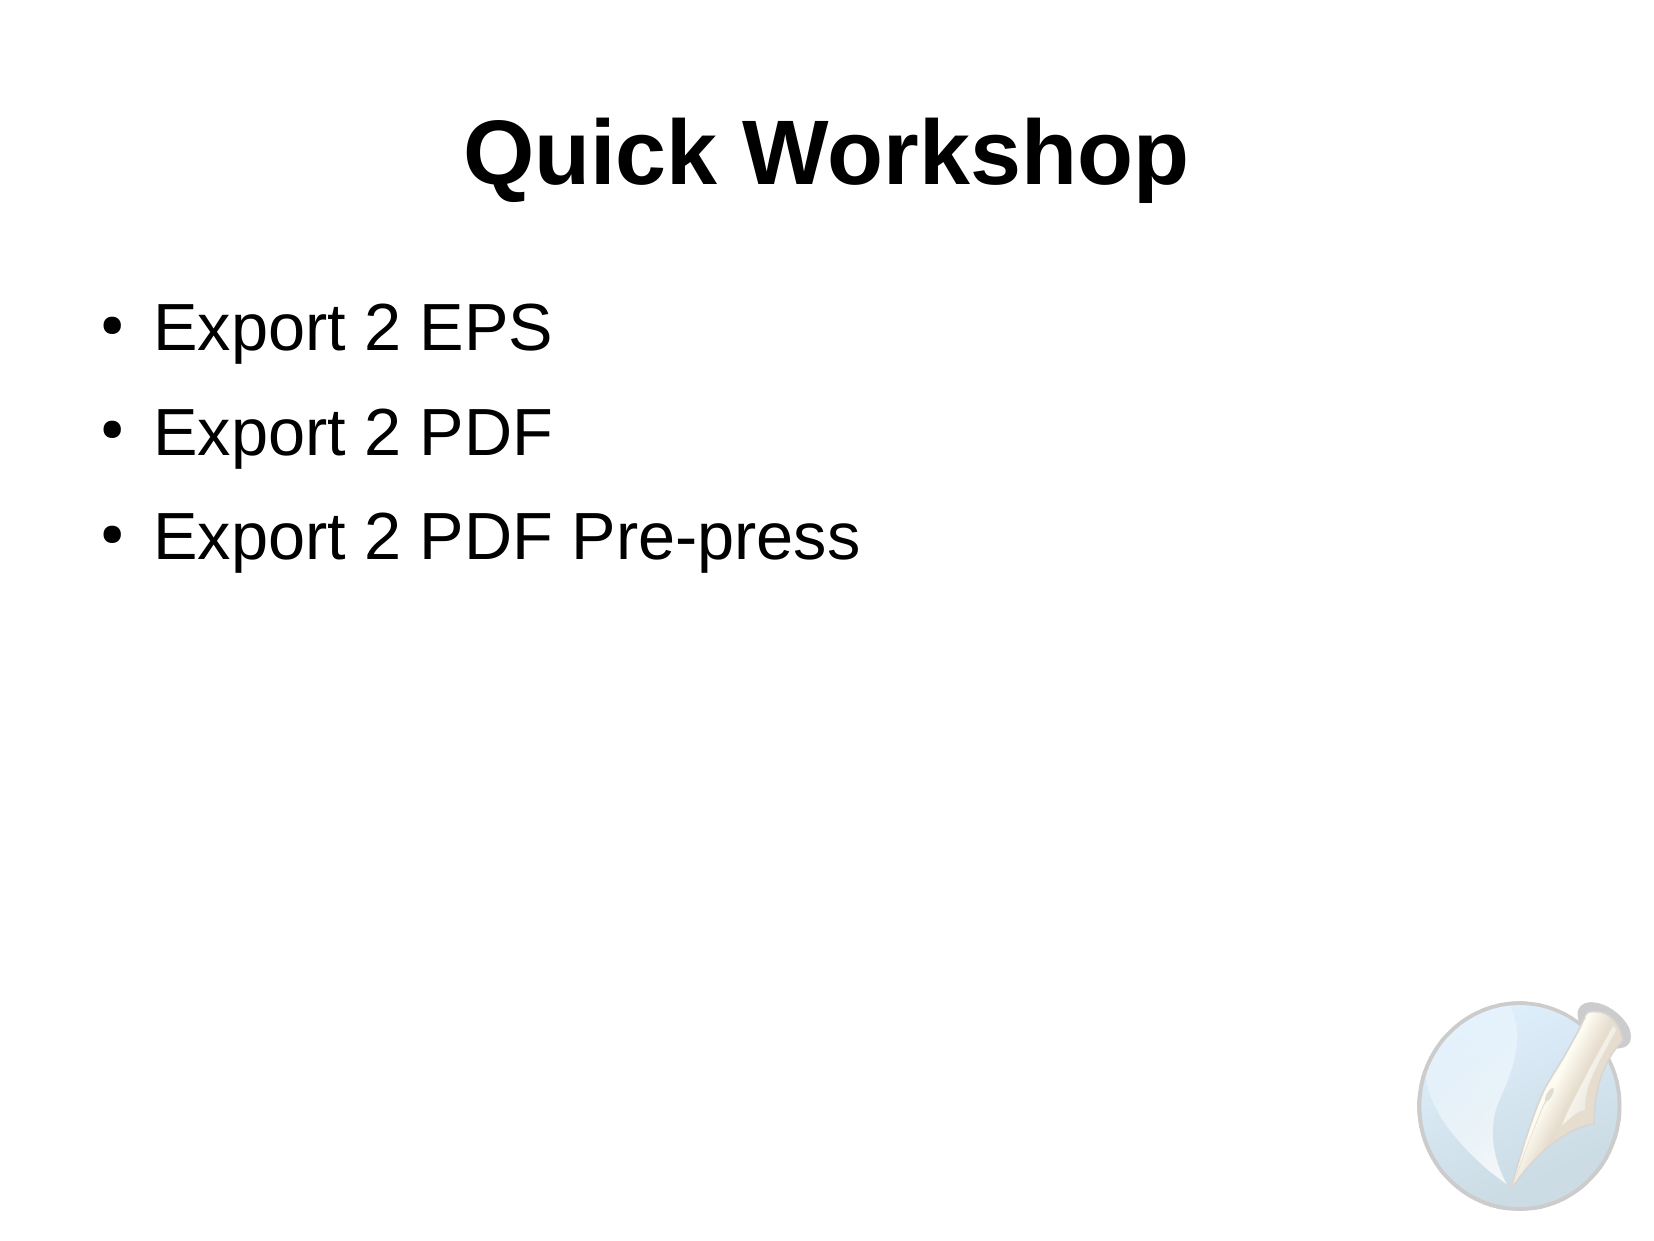

# Quick Workshop
Export 2 EPS
Export 2 PDF
Export 2 PDF Pre-press